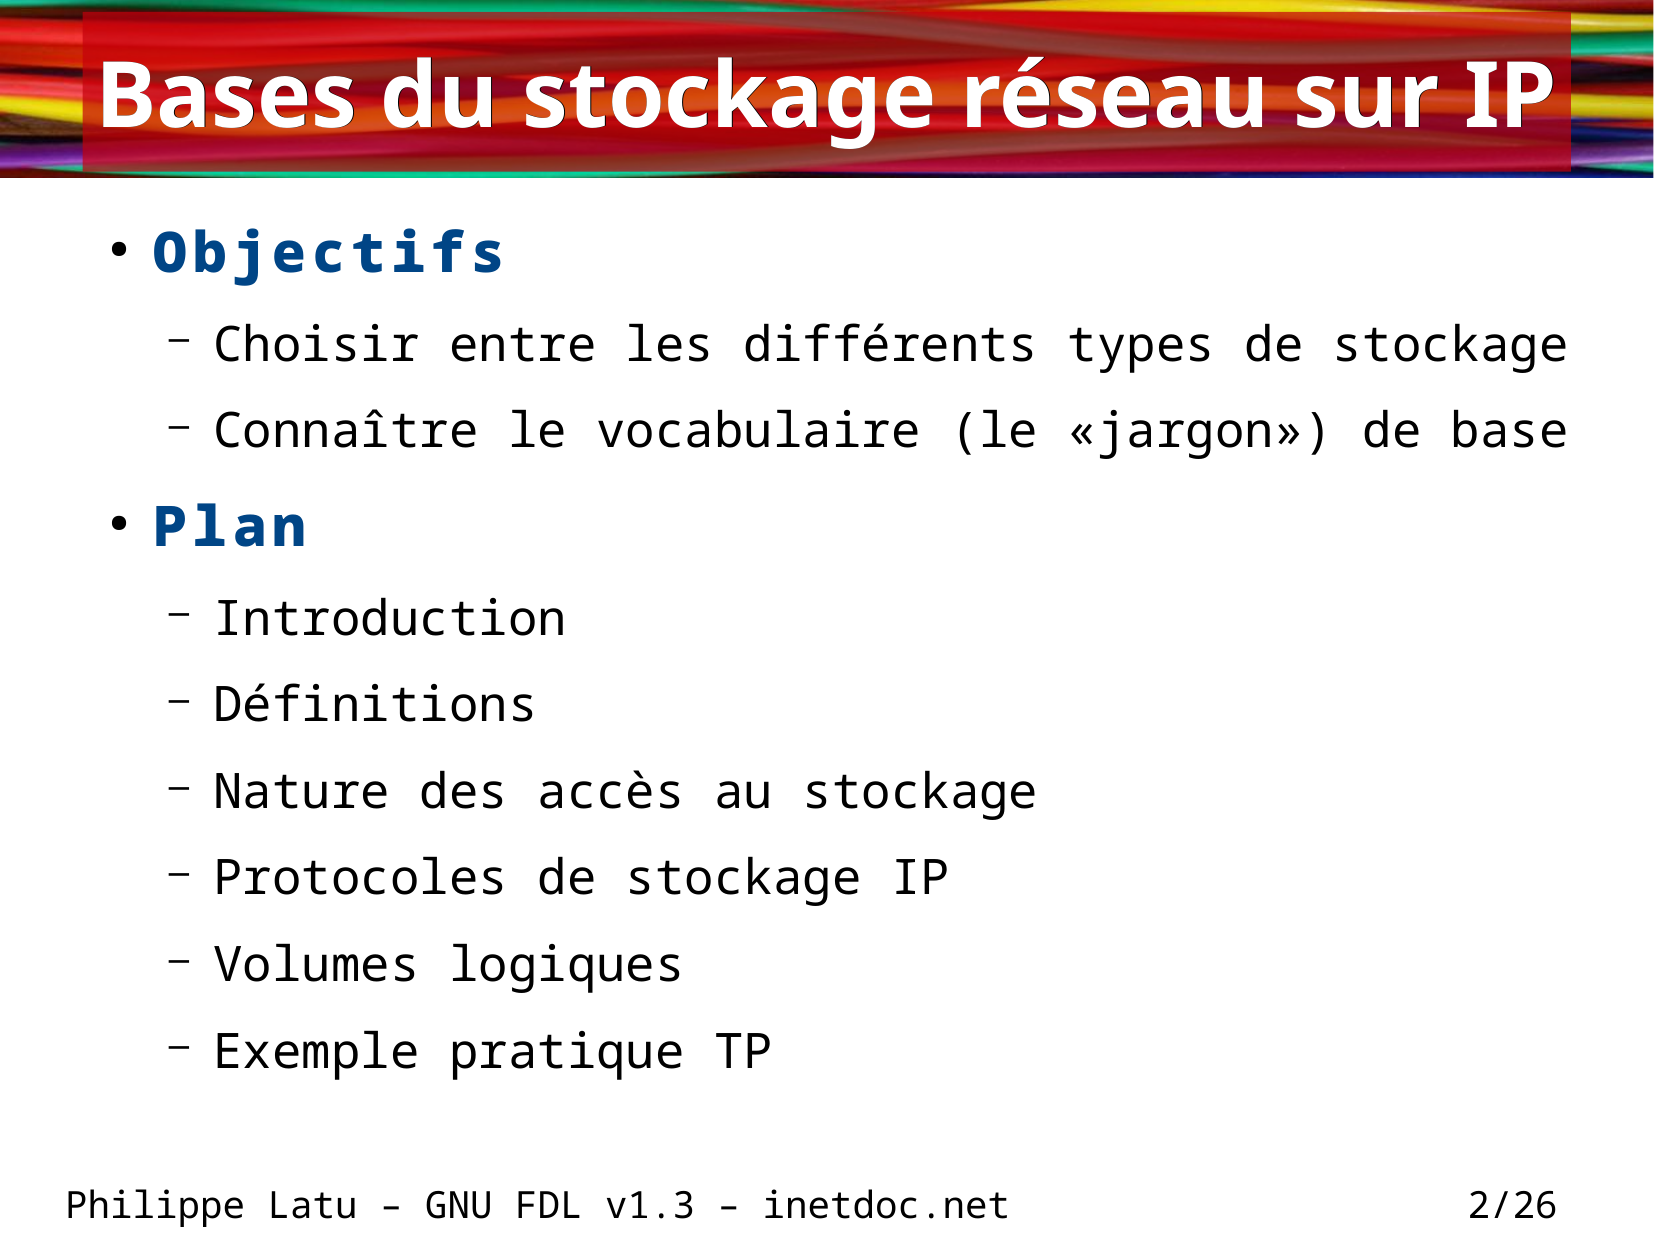

# Bases du stockage réseau sur IP
Objectifs
Choisir entre les différents types de stockage
Connaître le vocabulaire (le «jargon») de base
Plan
Introduction
Définitions
Nature des accès au stockage
Protocoles de stockage IP
Volumes logiques
Exemple pratique TP
Philippe Latu – GNU FDL v1.3 – inetdoc.net							1/26